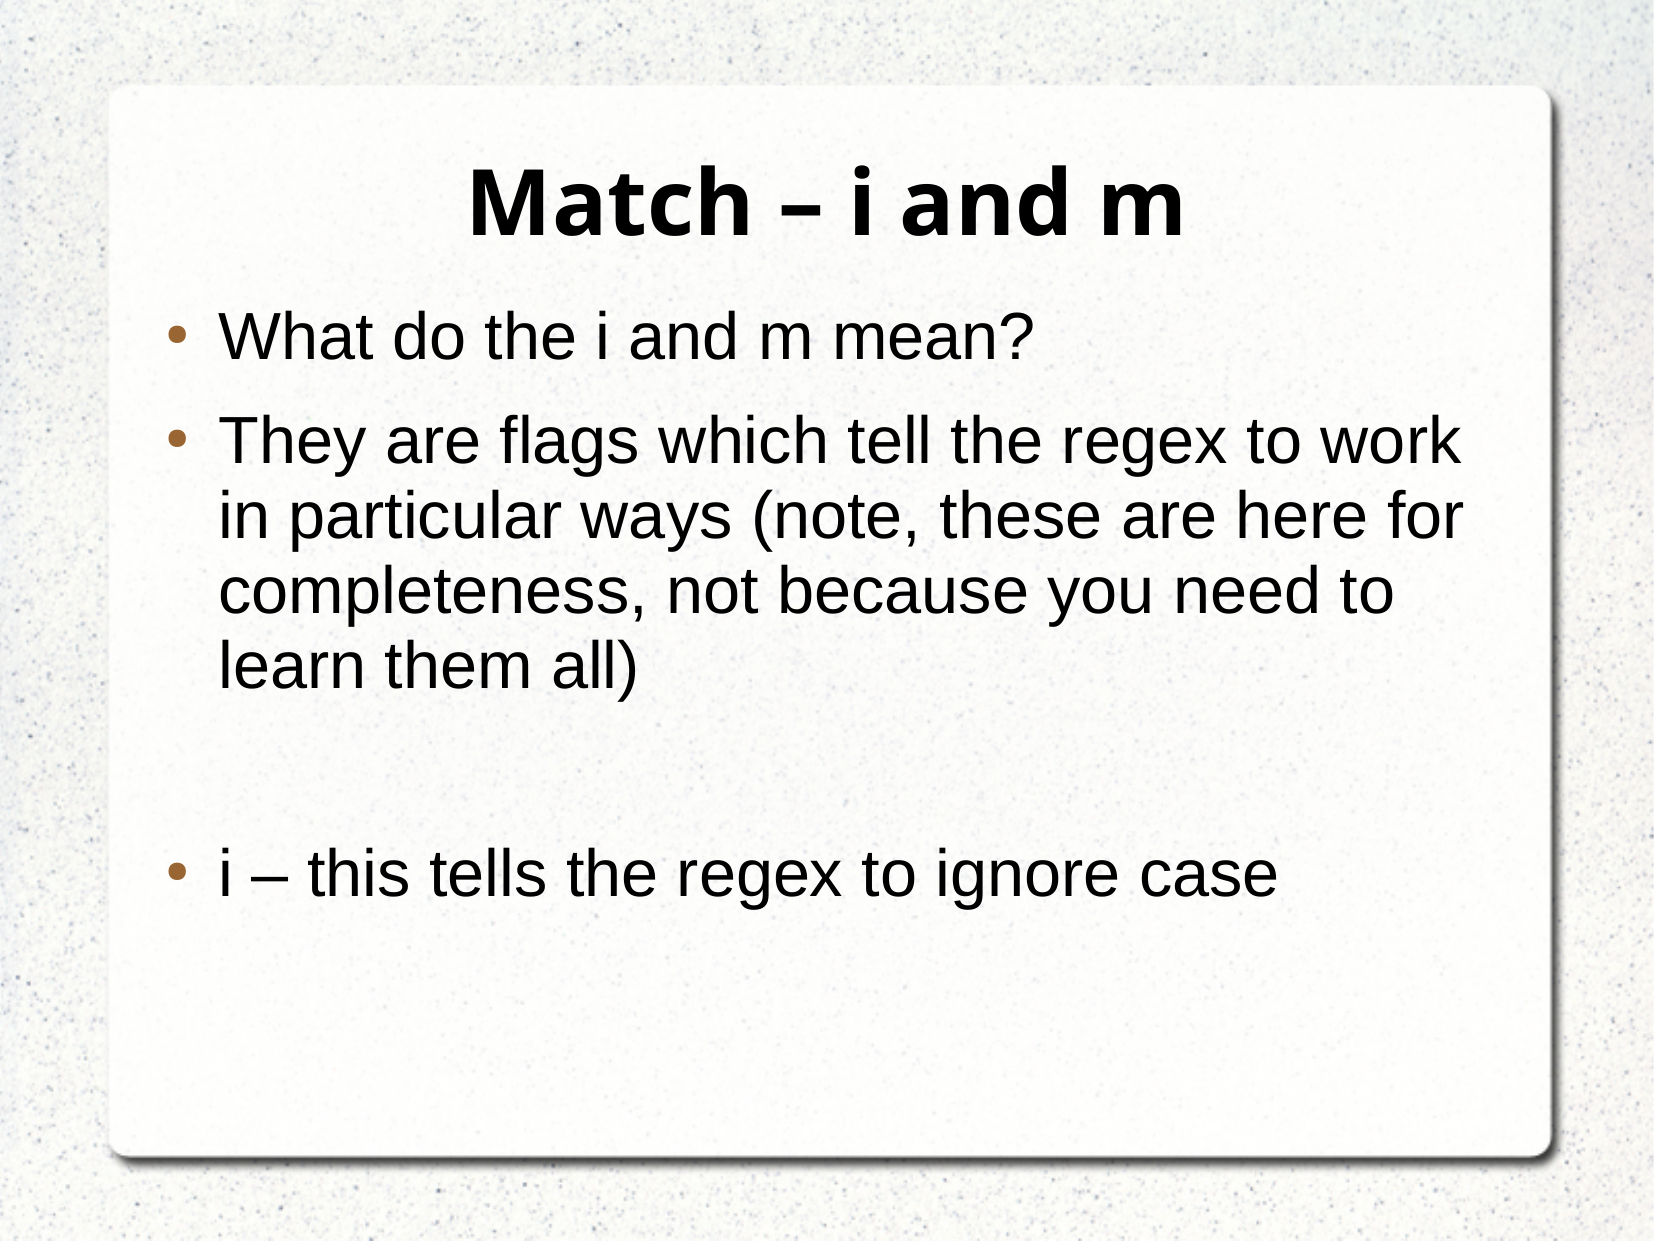

# Match – i and m
What do the i and m mean?
They are flags which tell the regex to work in particular ways (note, these are here for completeness, not because you need to learn them all)
i – this tells the regex to ignore case